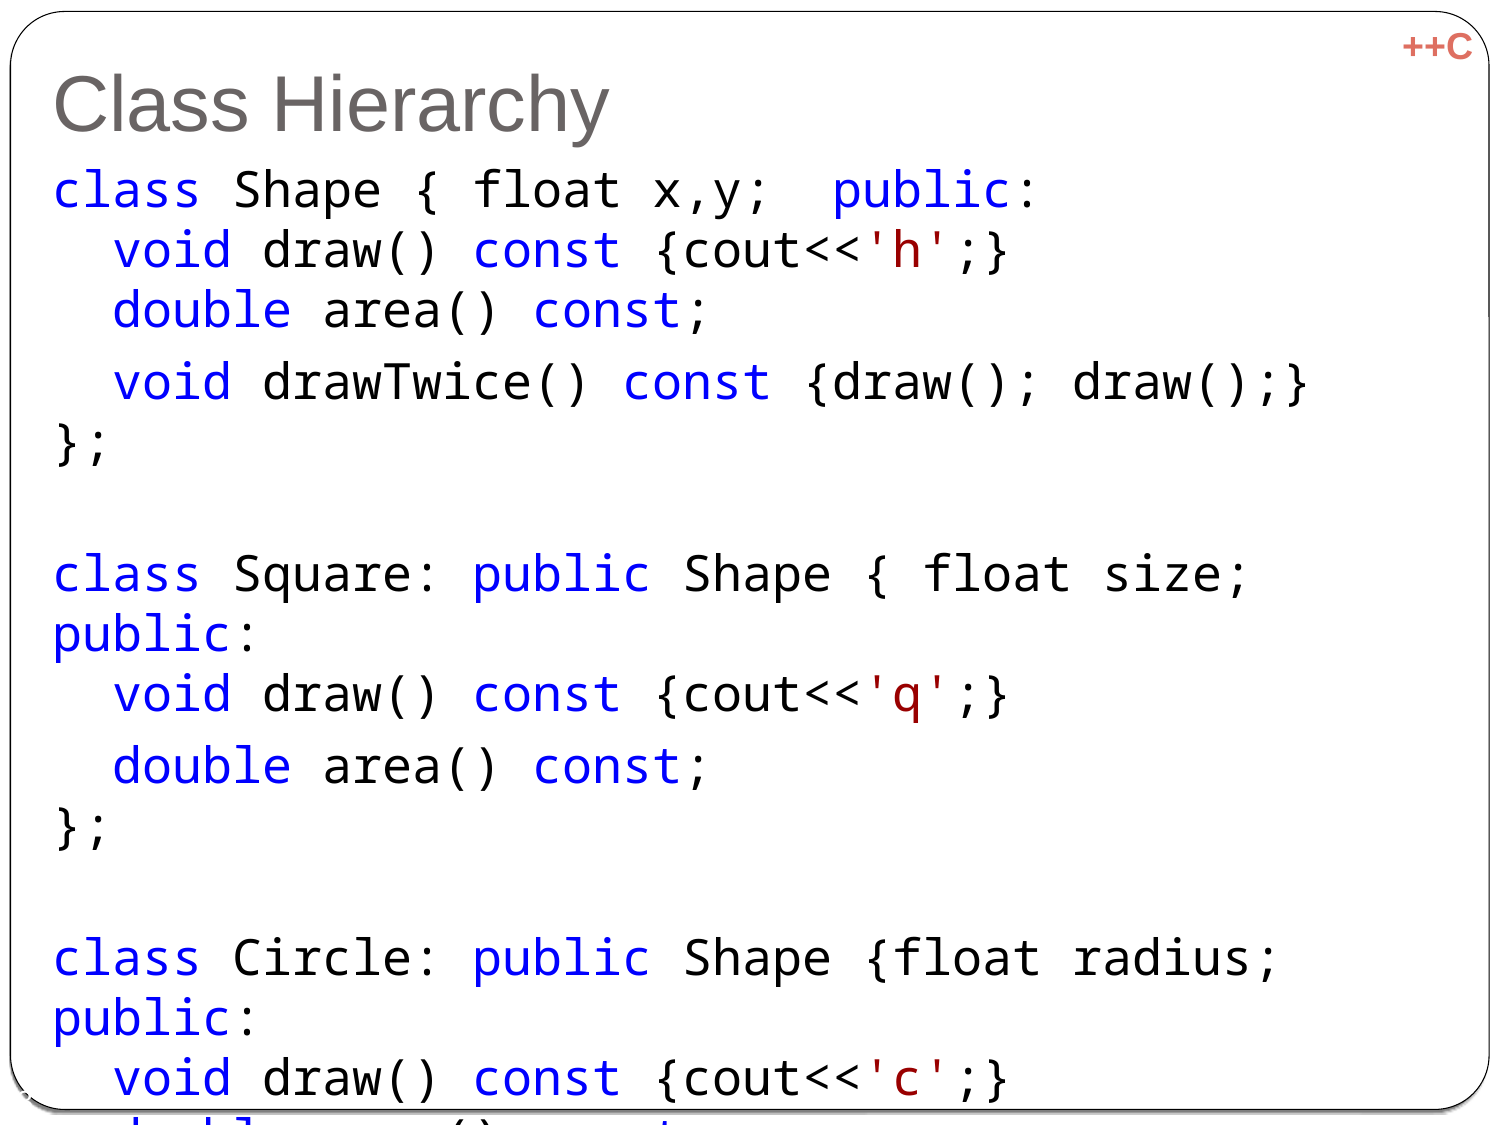

# Class Hierarchy
class Shape { float x,y; public:
 void draw() const {cout<<'h';}
 double area() const;
 void drawTwice() const {draw(); draw();}
};
class Square: public Shape { float size; public:
 void draw() const {cout<<'q';}
 double area() const;
};
class Circle: public Shape {float radius; public:
 void draw() const {cout<<'c';}
 double area() const;
};